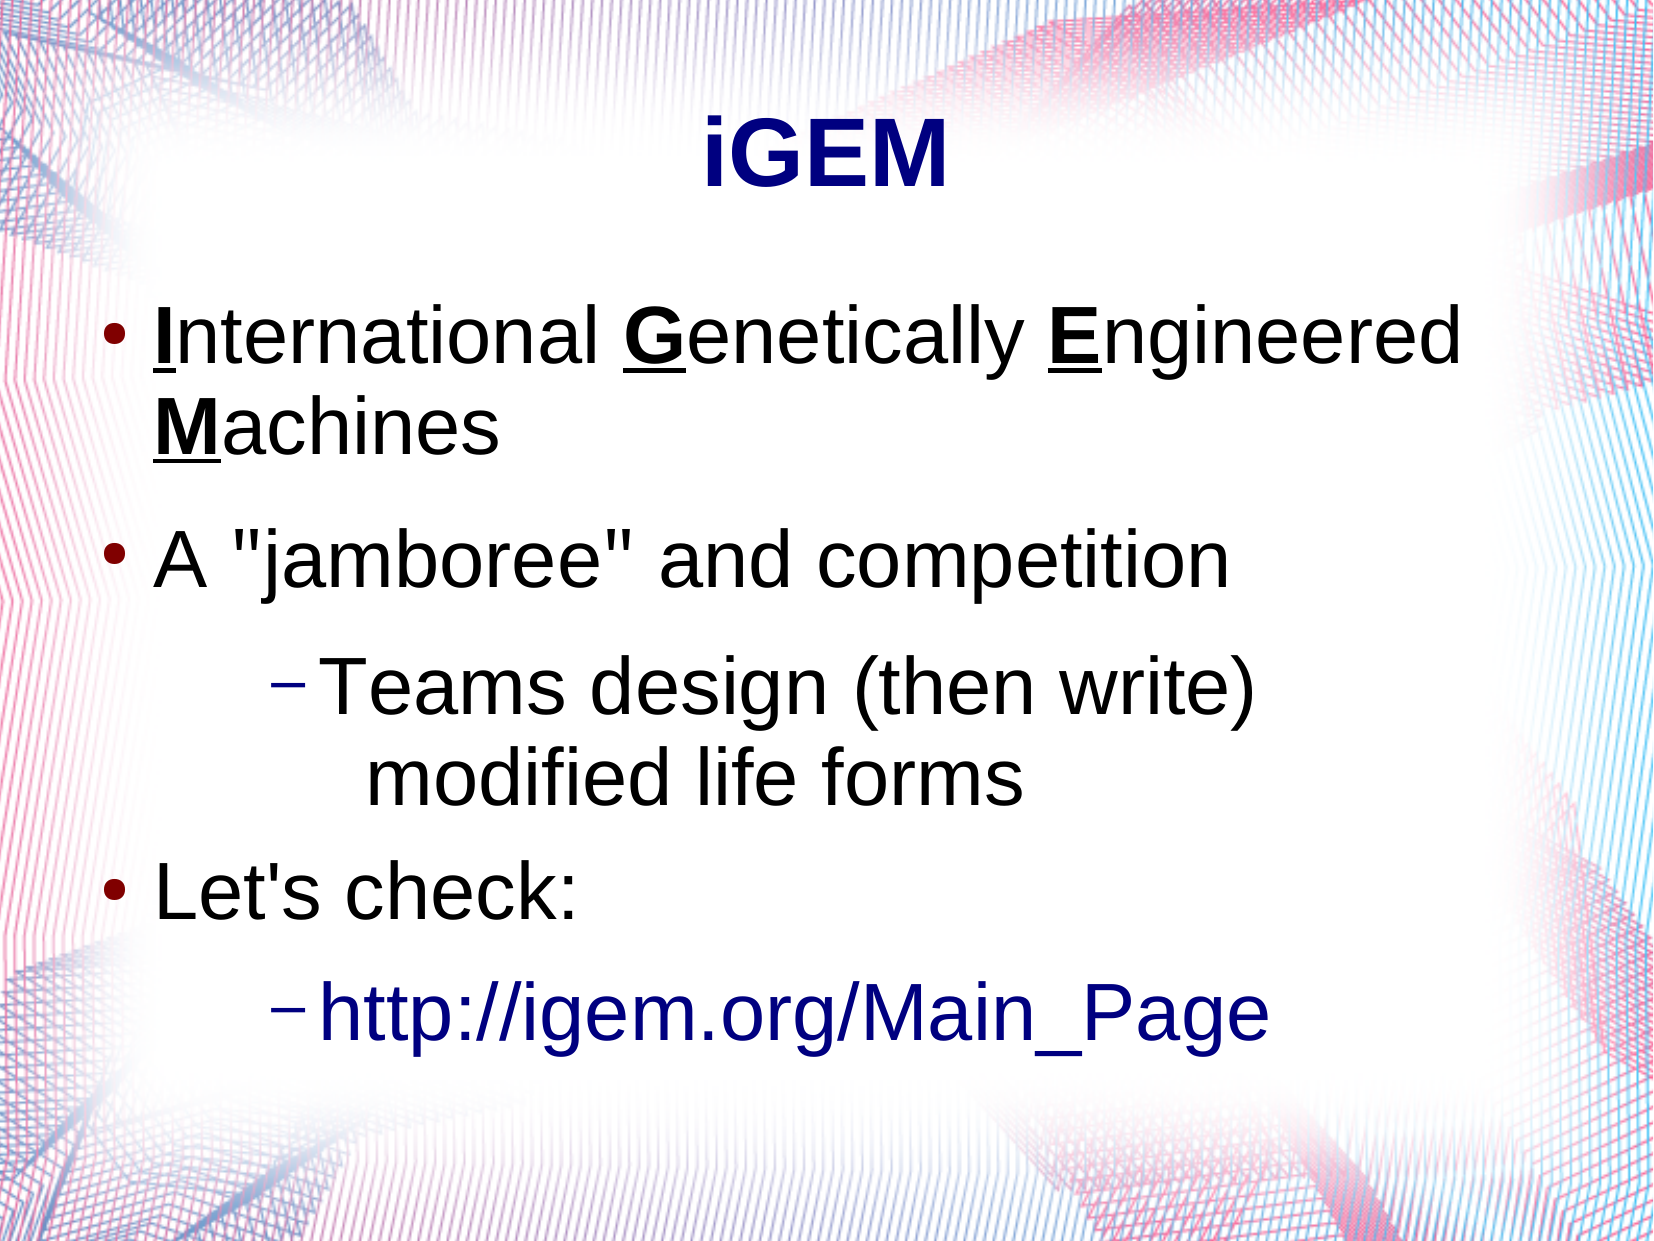

# iGEM
International Genetically Engineered Machines
A "jamboree" and competition
Teams design (then write) modified life forms
Let's check:
http://igem.org/Main_Page